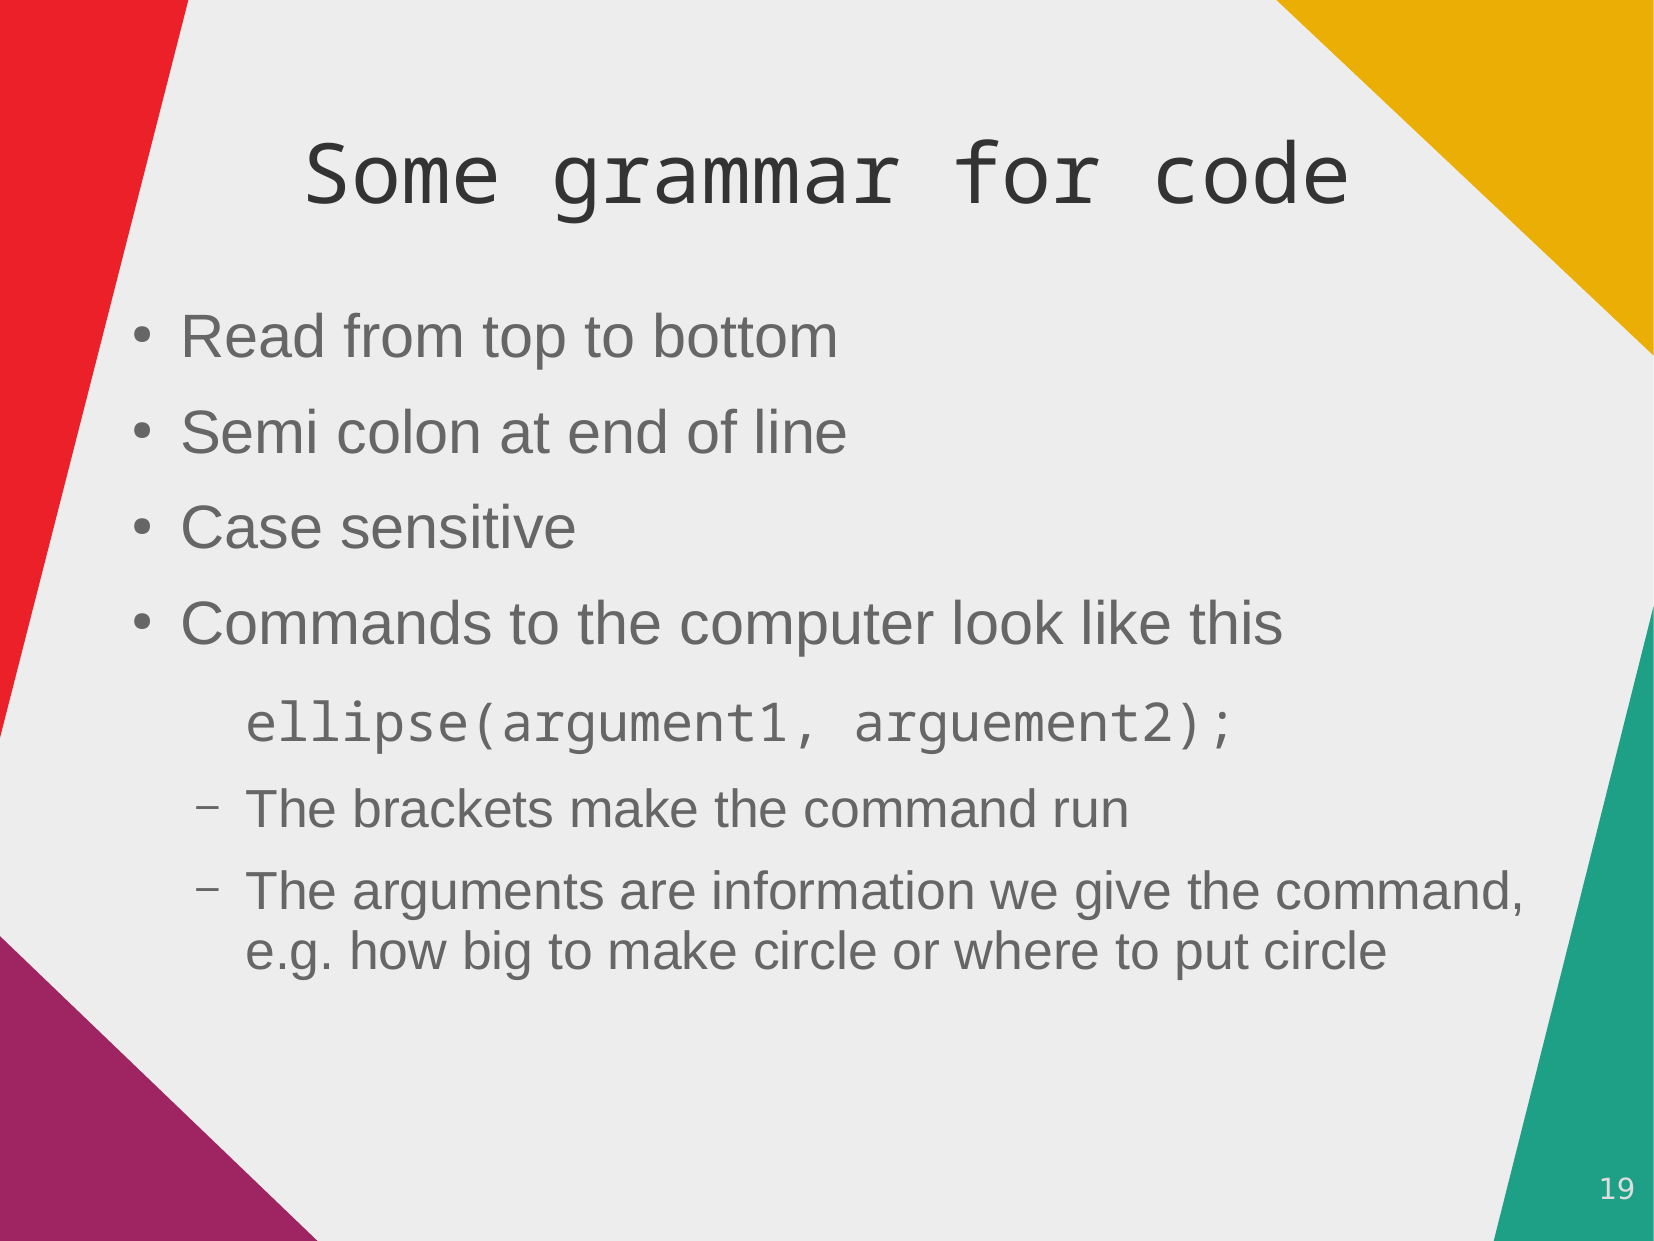

# Some grammar for code
Read from top to bottom
Semi colon at end of line
Case sensitive
Commands to the computer look like this
ellipse(argument1, arguement2);
The brackets make the command run
The arguments are information we give the command, e.g. how big to make circle or where to put circle
19